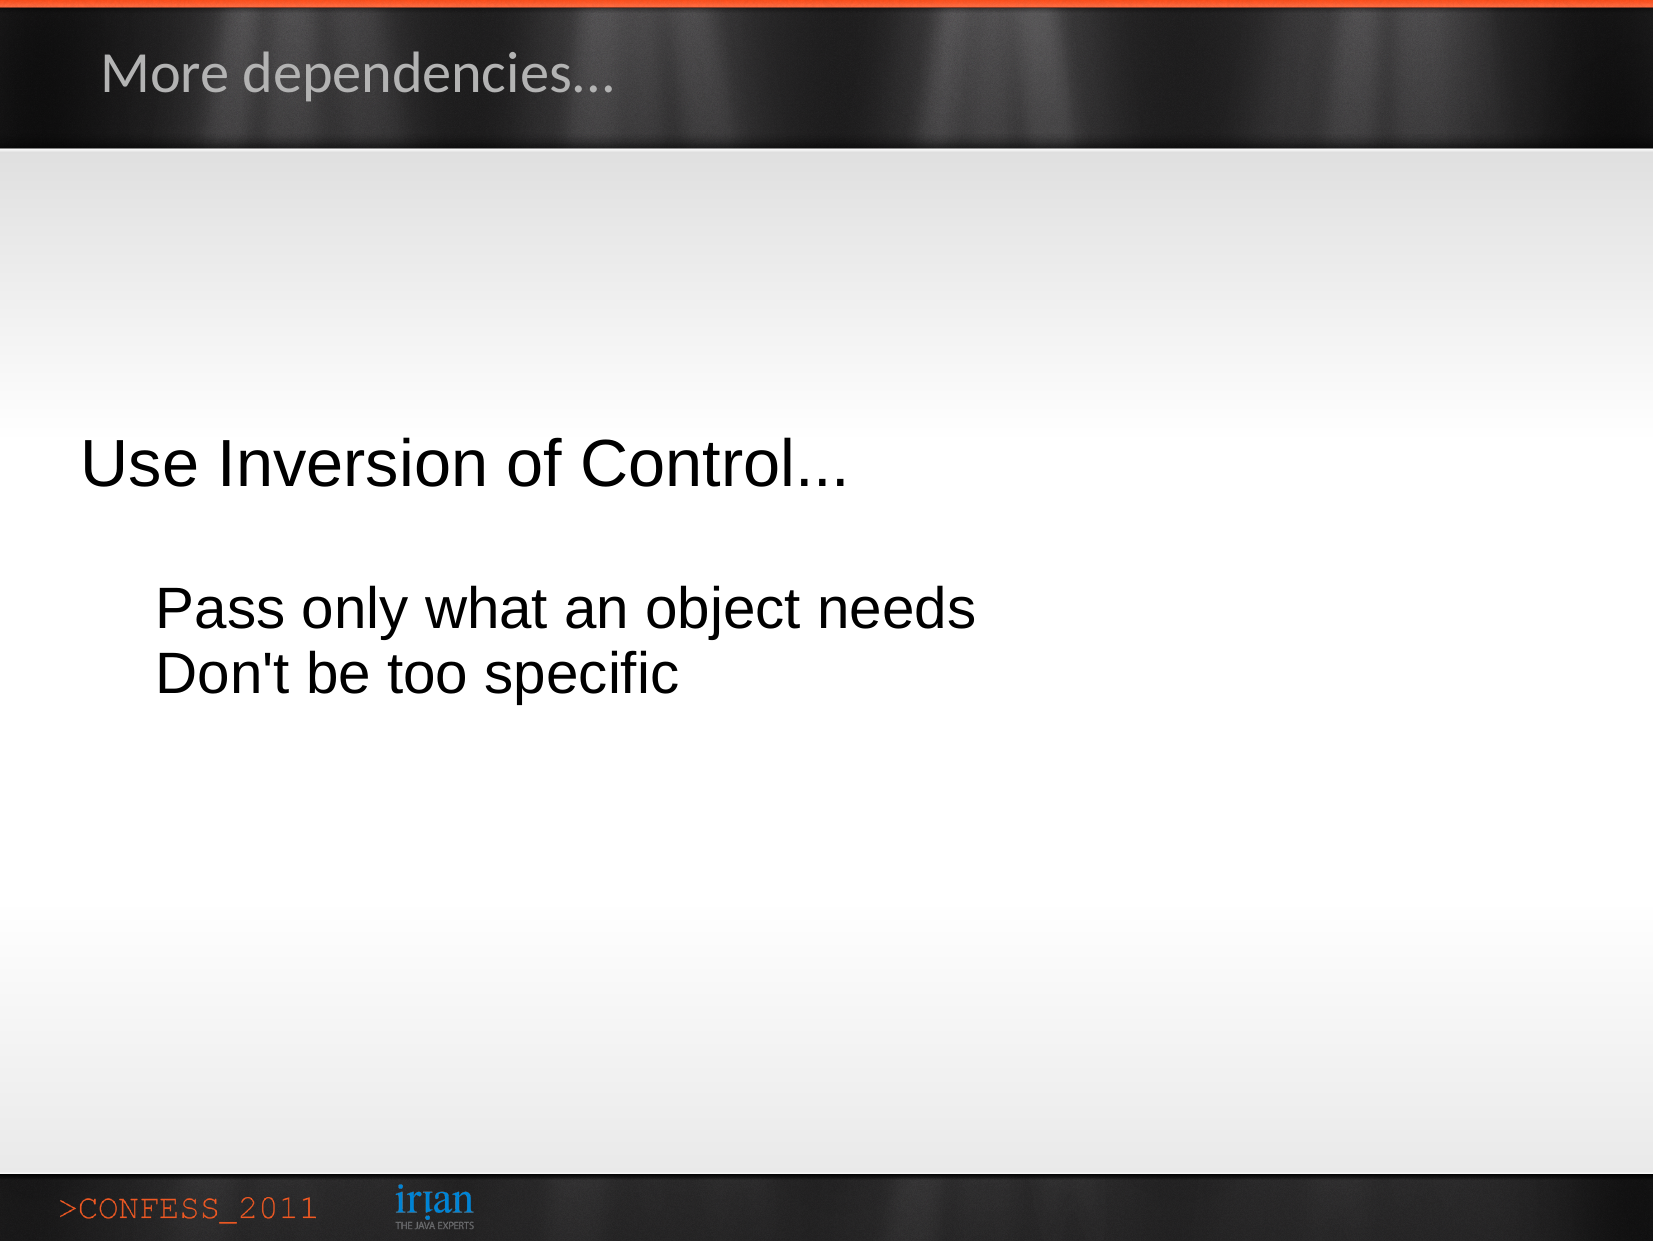

# More dependencies...
Use Inversion of Control...
	Pass only what an object needs
	Don't be too specific